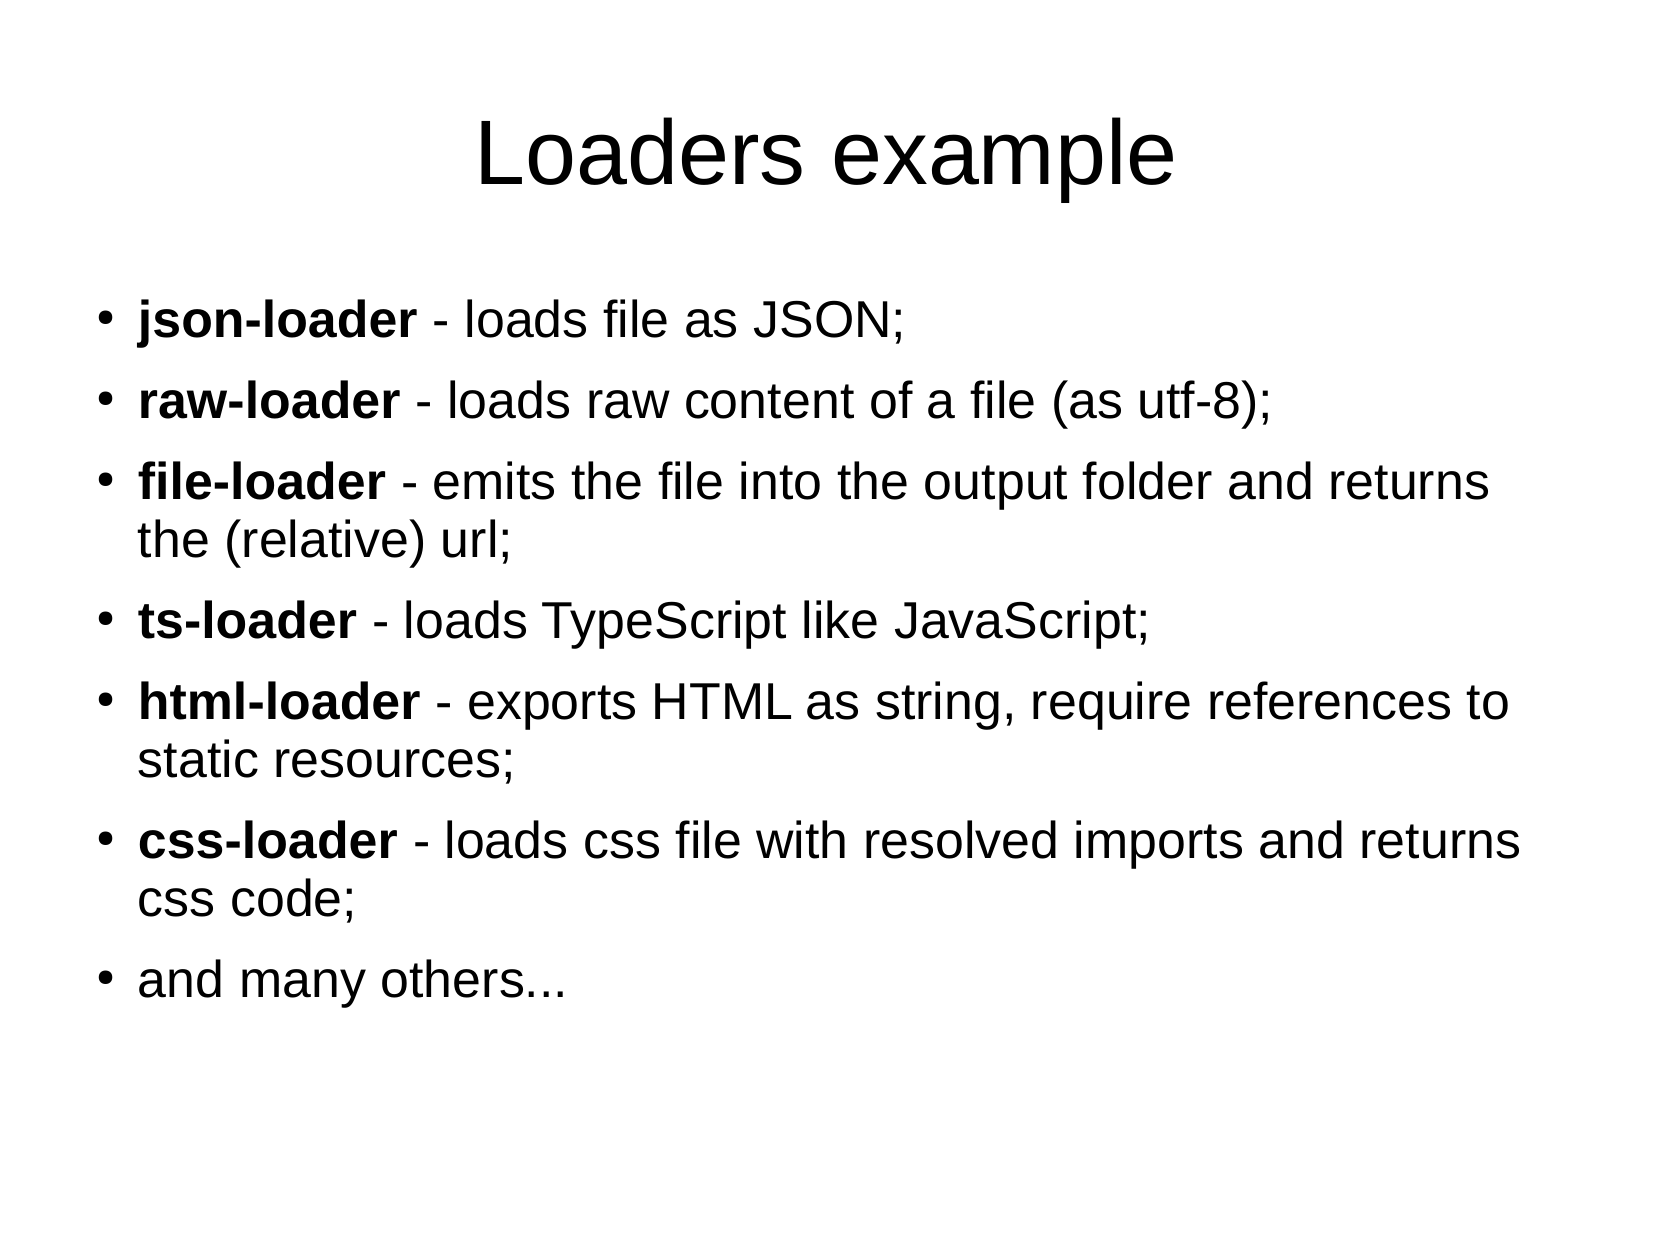

# Loaders example
json-loader - loads file as JSON;
raw-loader - loads raw content of a file (as utf-8);
file-loader - emits the file into the output folder and returns the (relative) url;
ts-loader - loads TypeScript like JavaScript;
html-loader - exports HTML as string, require references to static resources;
css-loader - loads css file with resolved imports and returns css code;
and many others...